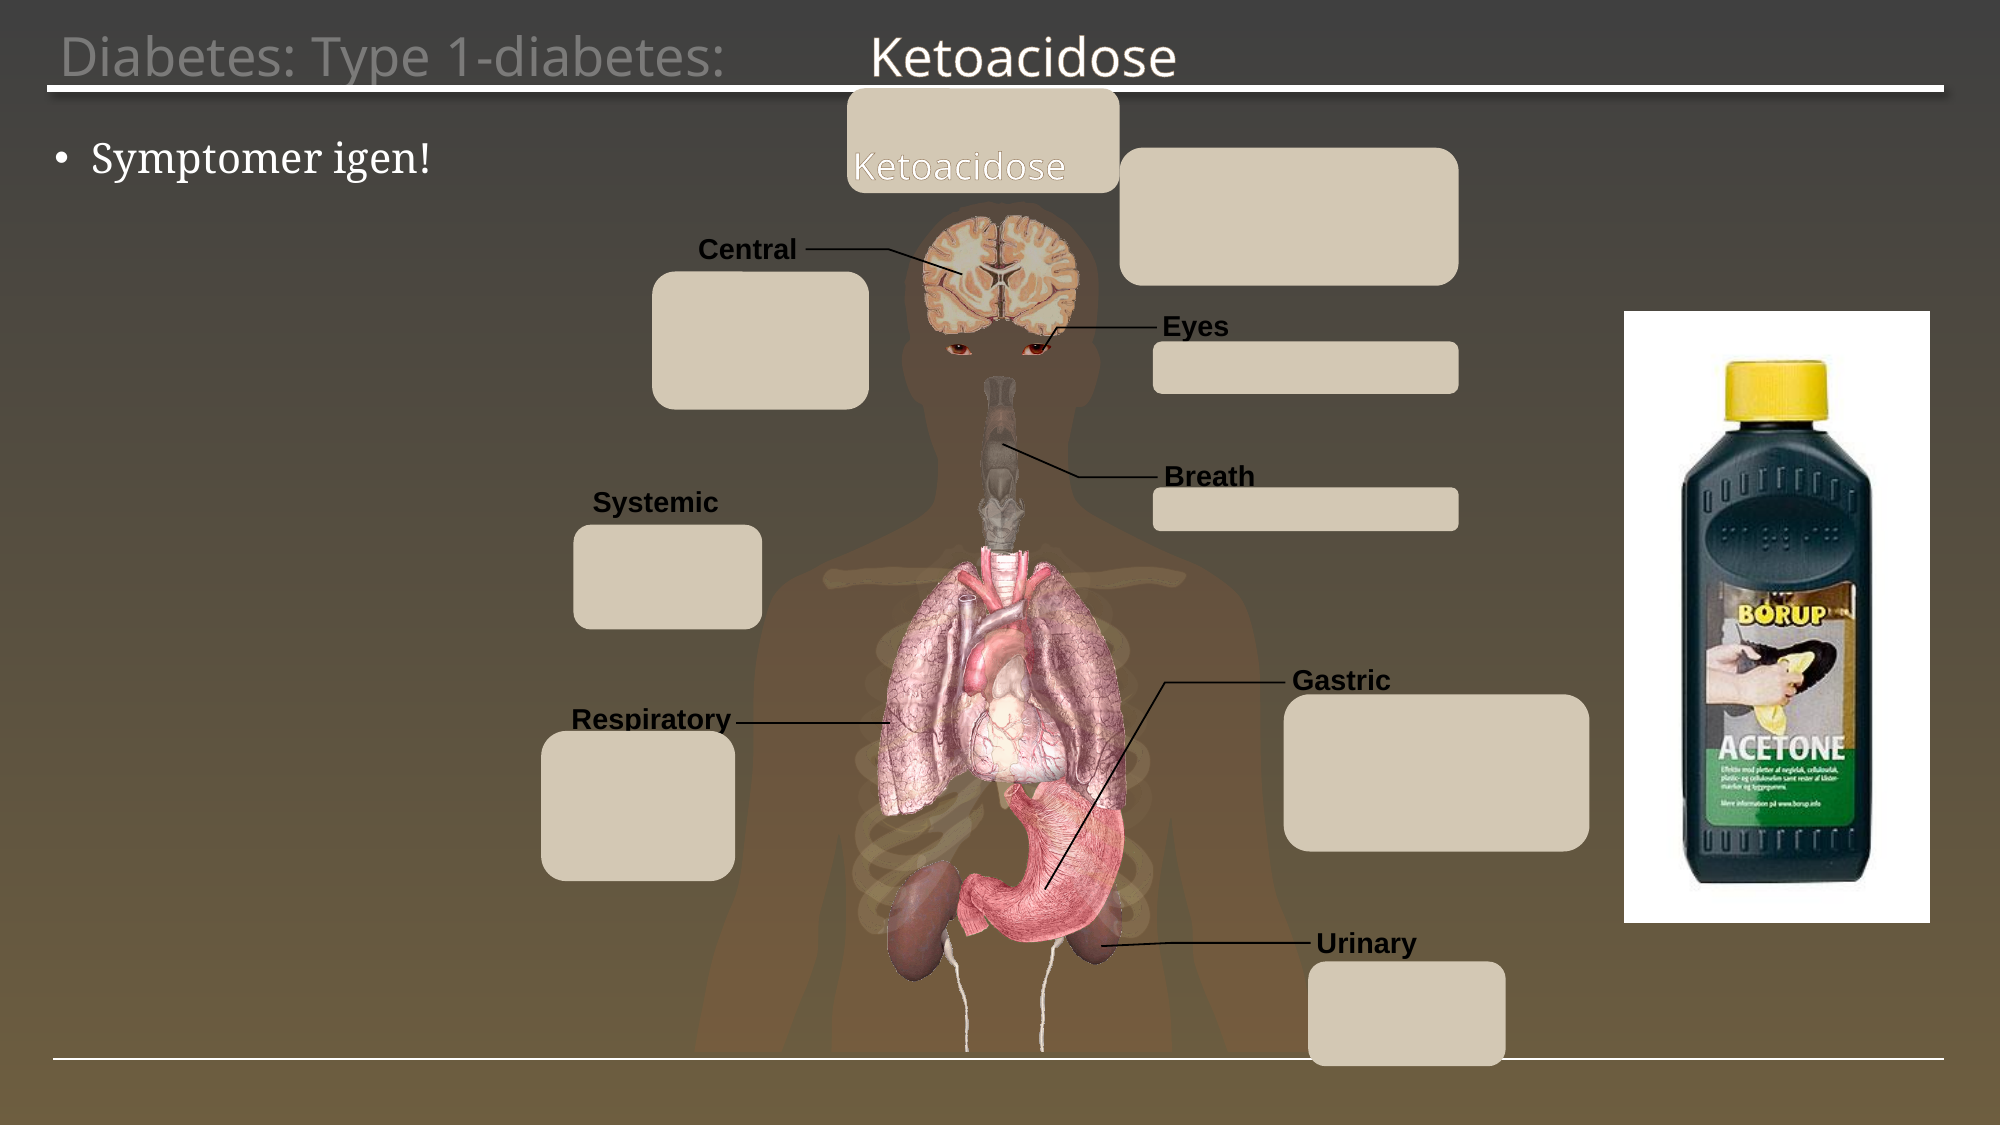

# Diabetes: Type 1-diabetes:
Ketoacidose
Ketoacidose
Symptomer igen!